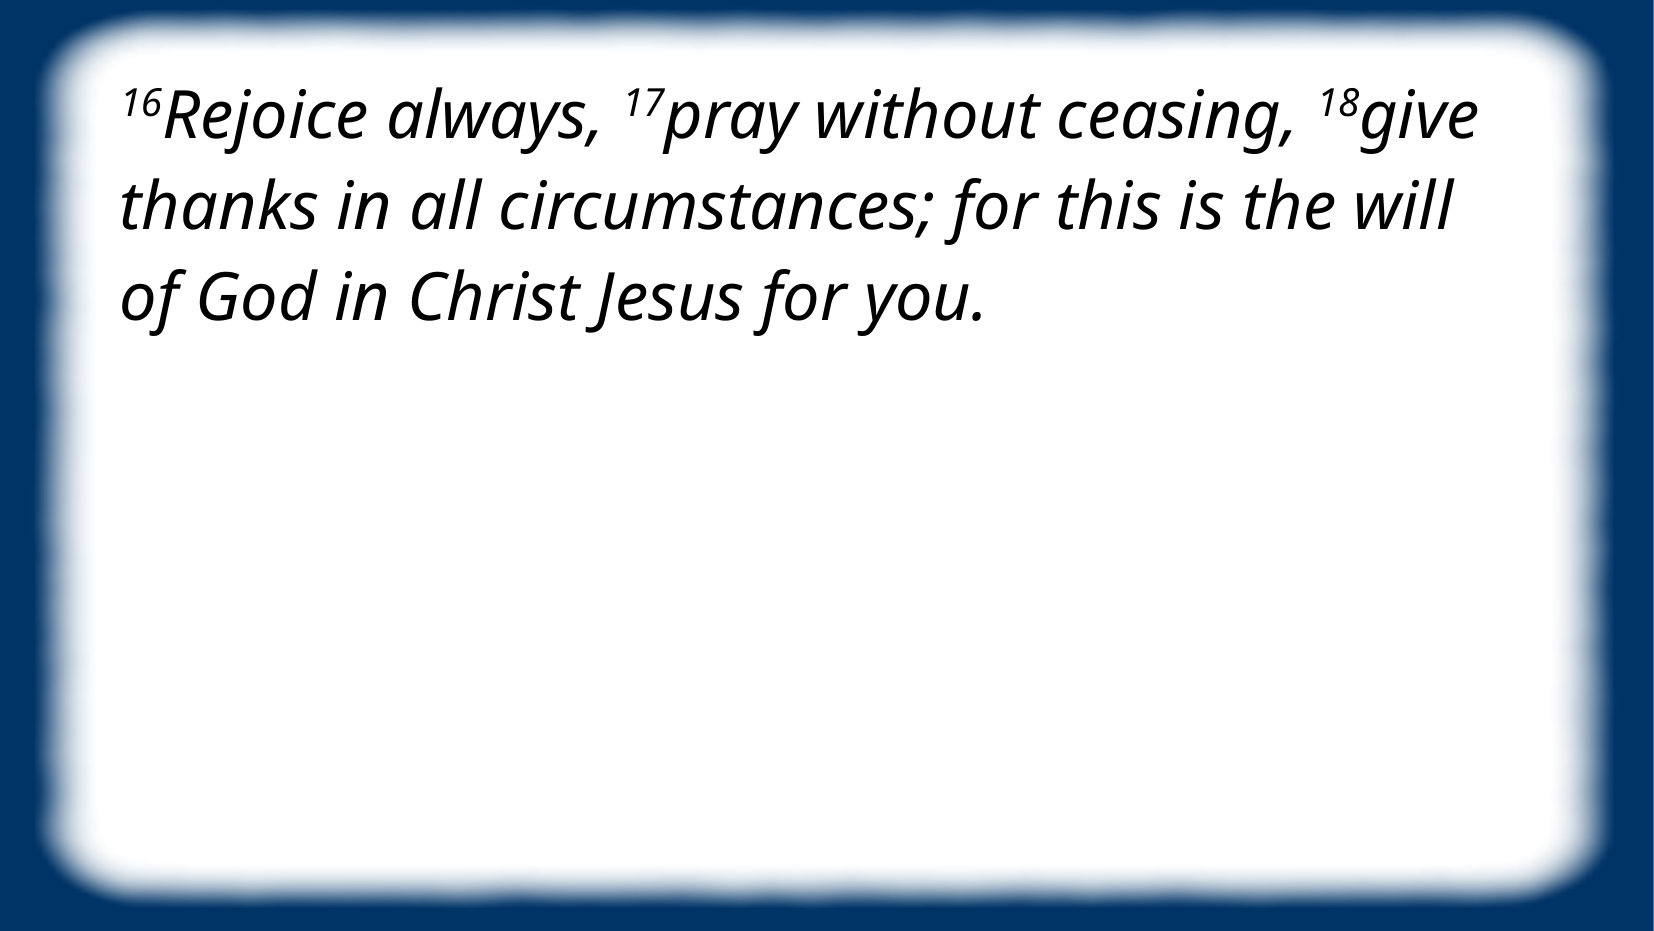

16Rejoice always, 17pray without ceasing, 18give thanks in all circumstances; for this is the will of God in Christ Jesus for you.